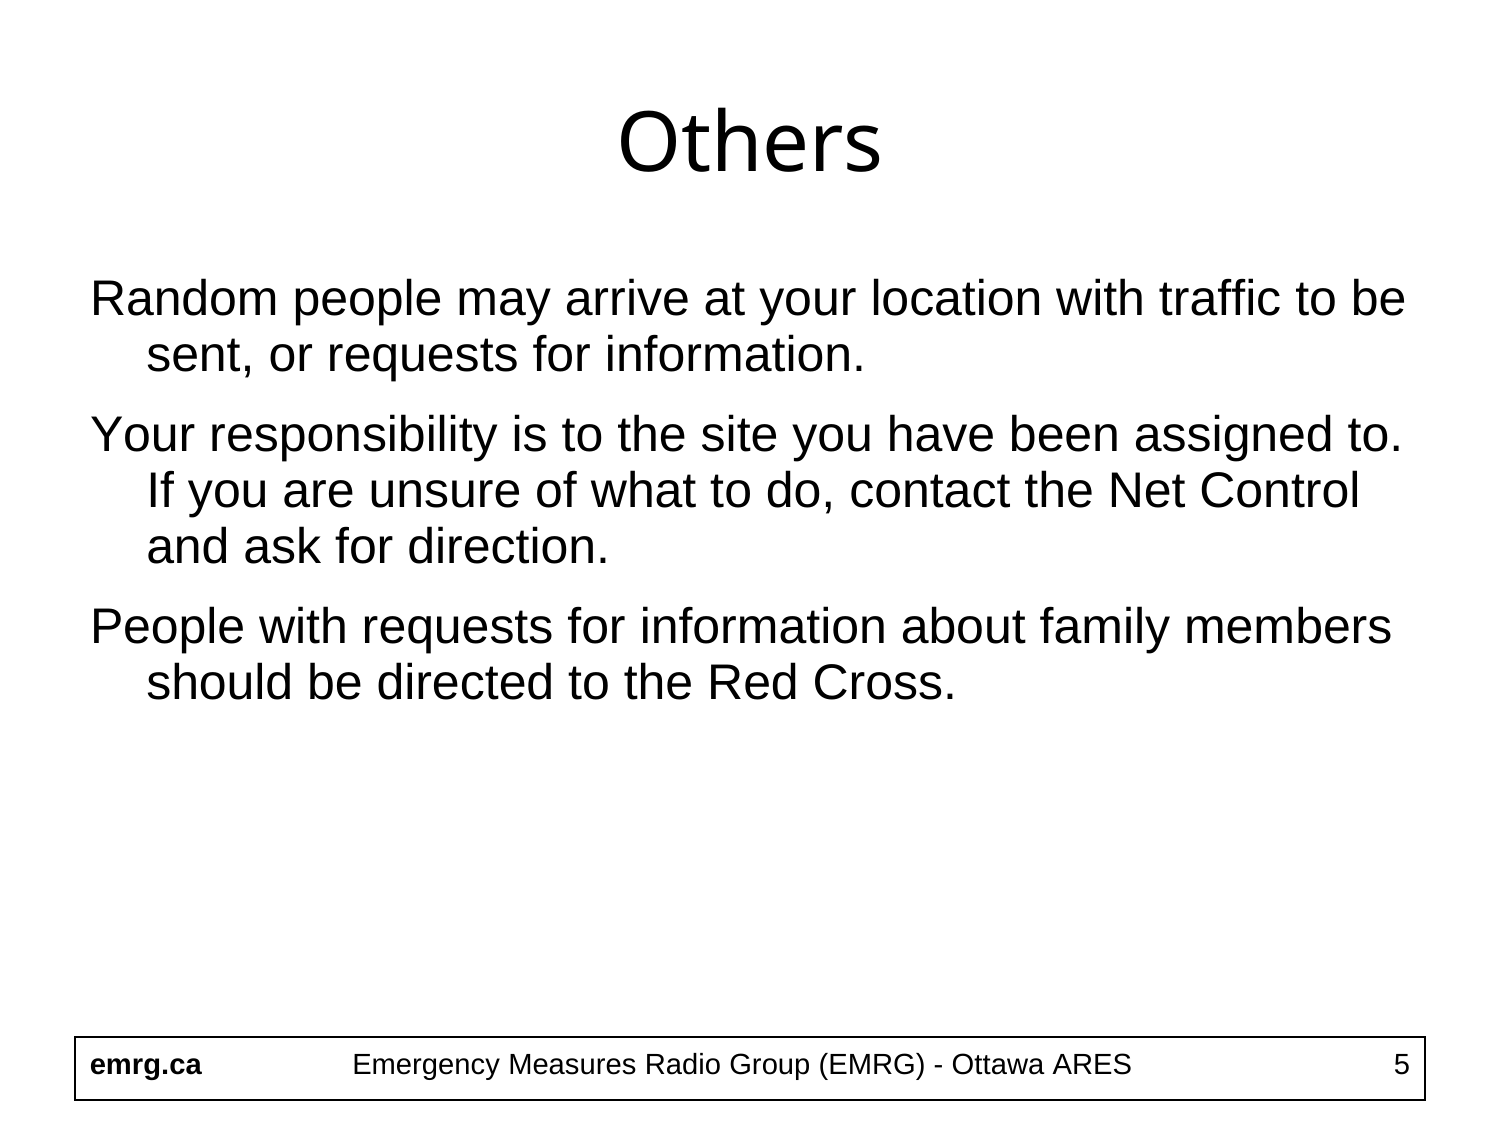

# Others
Random people may arrive at your location with traffic to be sent, or requests for information.
Your responsibility is to the site you have been assigned to. If you are unsure of what to do, contact the Net Control and ask for direction.
People with requests for information about family members should be directed to the Red Cross.
Emergency Measures Radio Group (EMRG) - Ottawa ARES